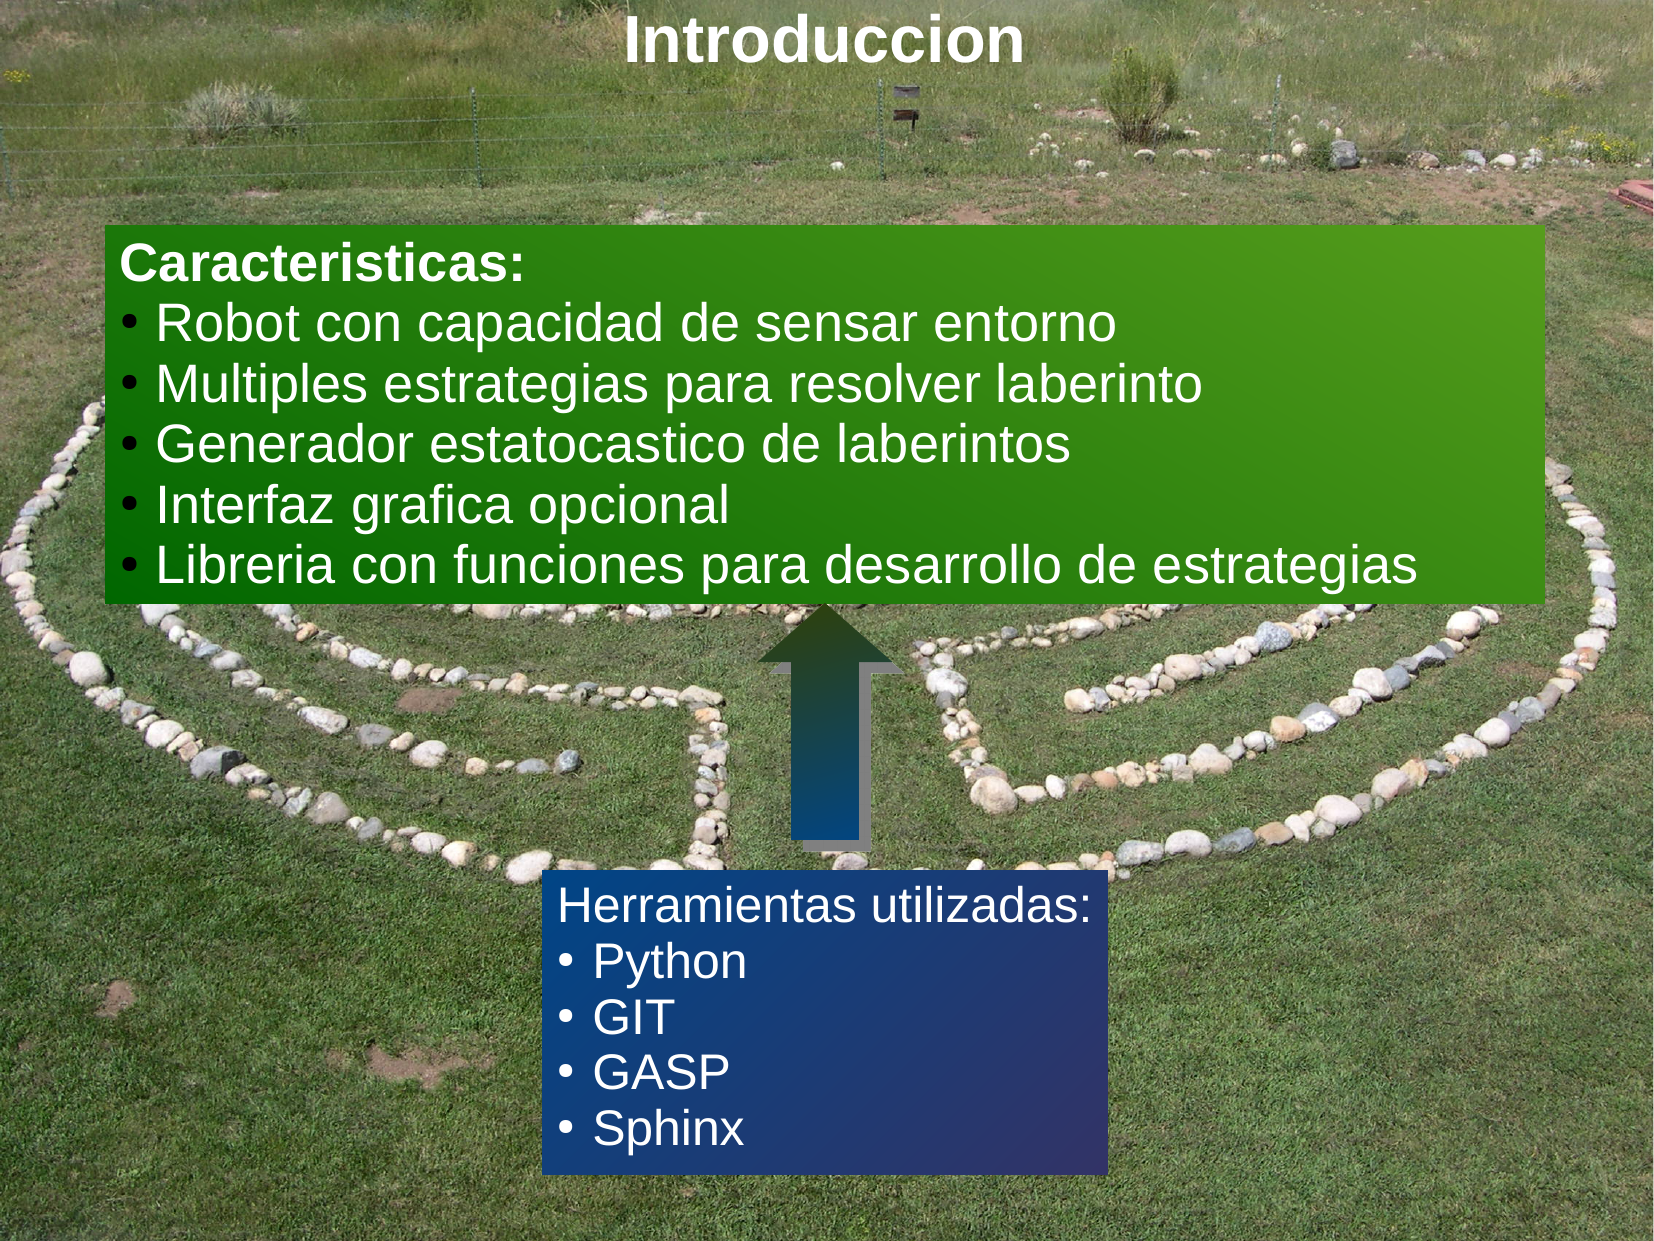

Introduccion
Caracteristicas:
Robot con capacidad de sensar entorno
Multiples estrategias para resolver laberinto
Generador estatocastico de laberintos
Interfaz grafica opcional
Libreria con funciones para desarrollo de estrategias
Herramientas utilizadas:
Python
GIT
GASP
Sphinx